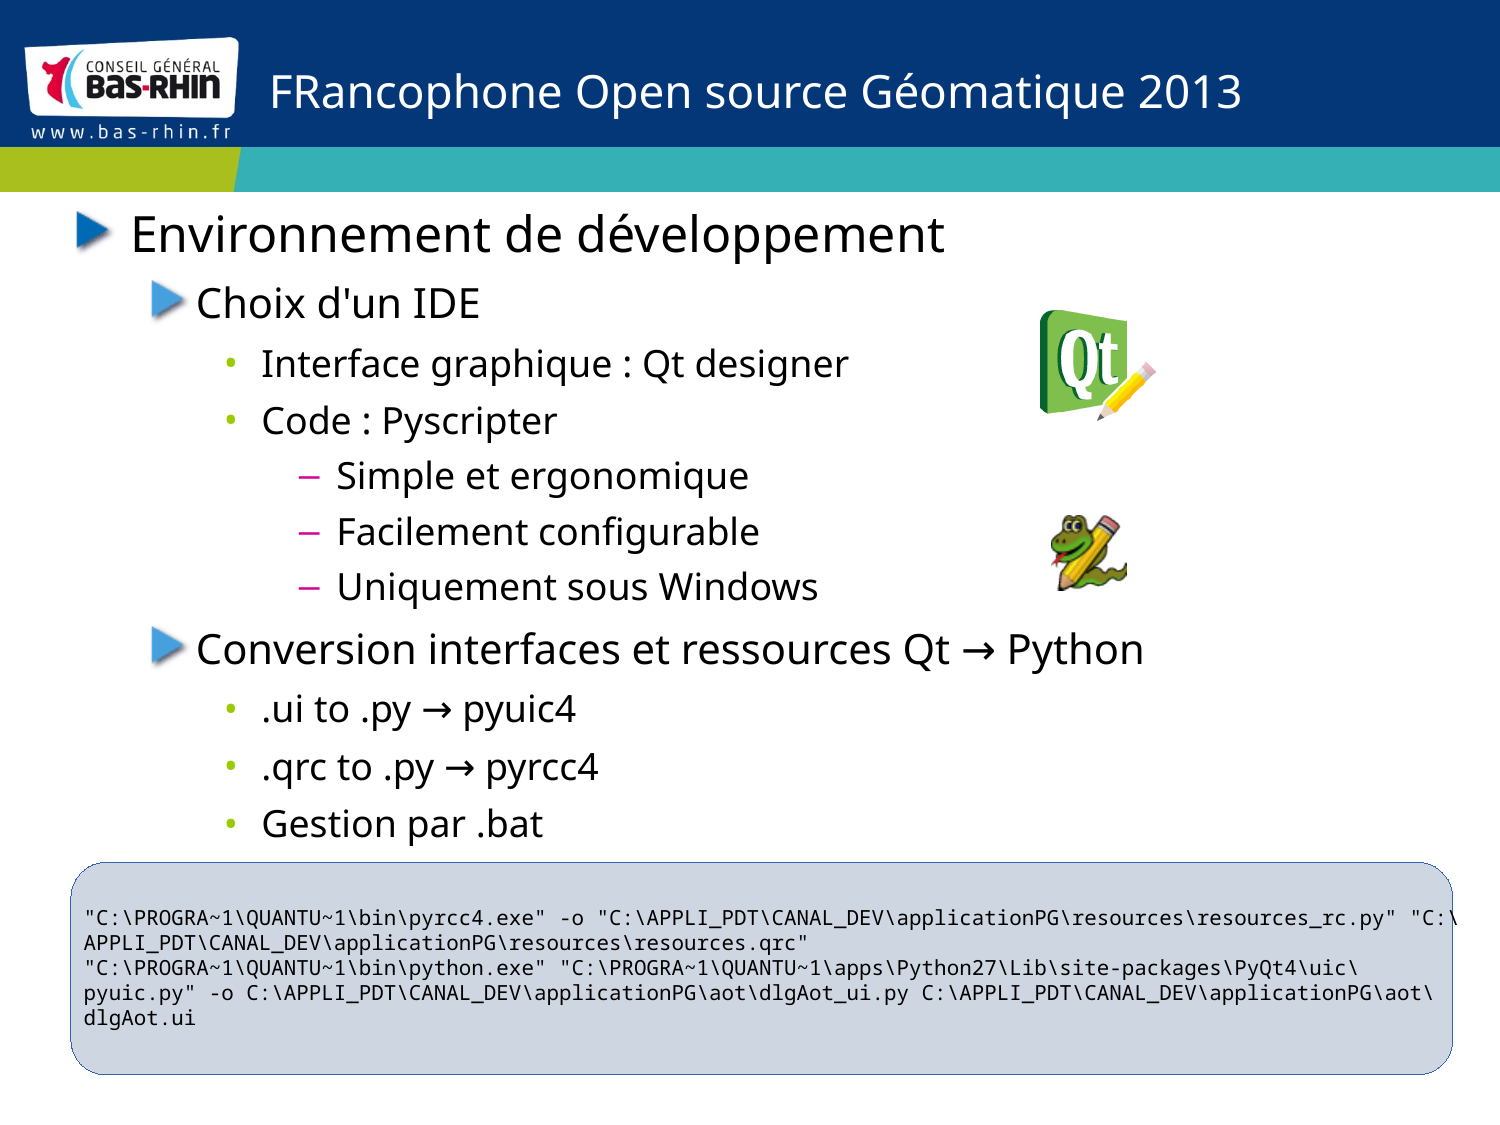

# FRancophone Open source Géomatique 2013
Environnement de développement
Choix d'un IDE
Interface graphique : Qt designer
Code : Pyscripter
Simple et ergonomique
Facilement configurable
Uniquement sous Windows
Conversion interfaces et ressources Qt → Python
.ui to .py → pyuic4
.qrc to .py → pyrcc4
Gestion par .bat
"C:\PROGRA~1\QUANTU~1\bin\pyrcc4.exe" -o "C:\APPLI_PDT\CANAL_DEV\applicationPG\resources\resources_rc.py" "C:\APPLI_PDT\CANAL_DEV\applicationPG\resources\resources.qrc"
"C:\PROGRA~1\QUANTU~1\bin\python.exe" "C:\PROGRA~1\QUANTU~1\apps\Python27\Lib\site-packages\PyQt4\uic\pyuic.py" -o C:\APPLI_PDT\CANAL_DEV\applicationPG\aot\dlgAot_ui.py C:\APPLI_PDT\CANAL_DEV\applicationPG\aot\dlgAot.ui
8